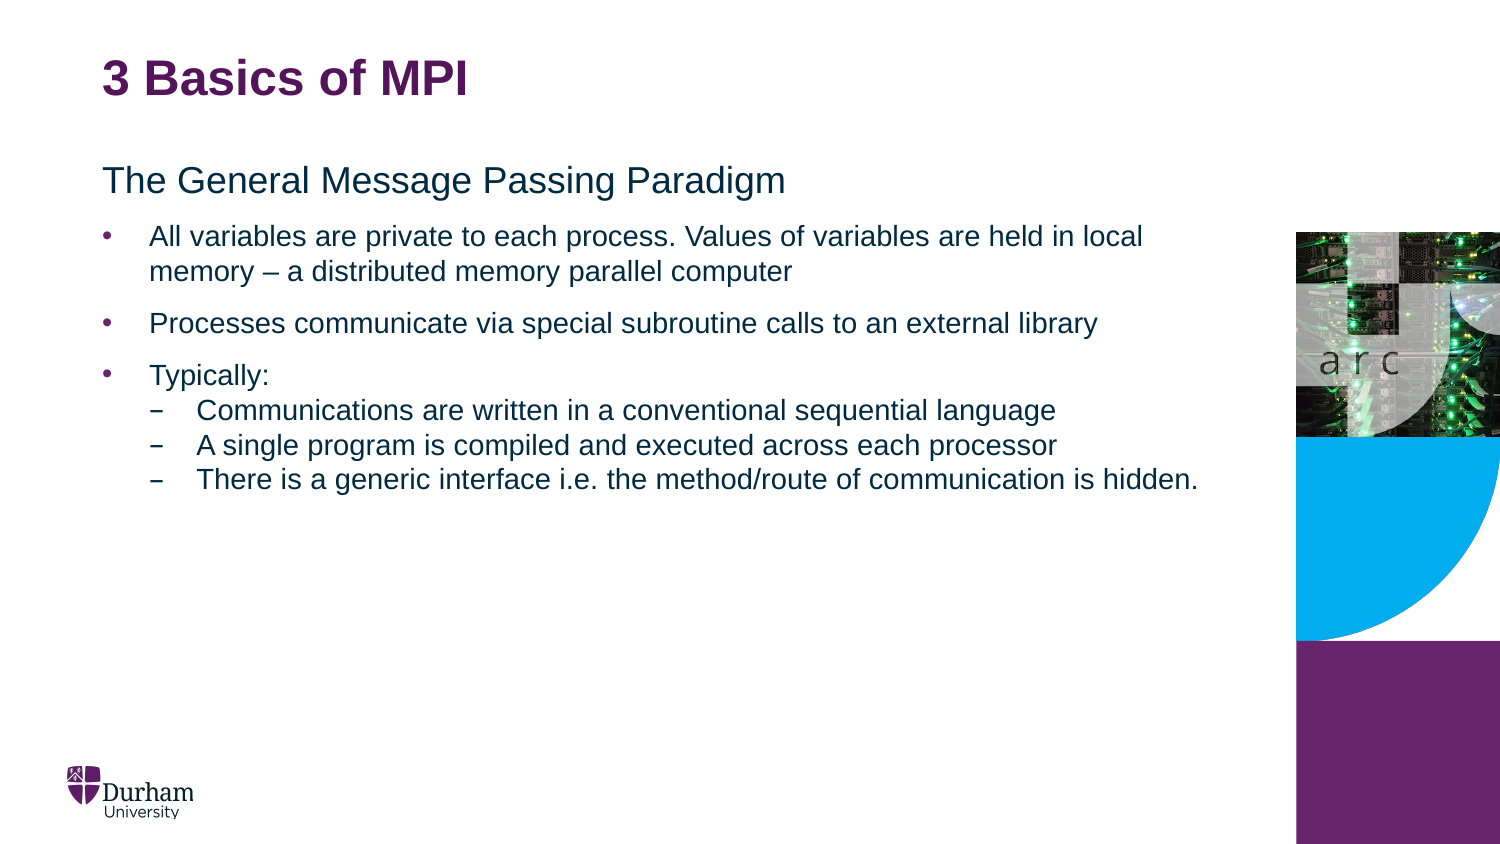

# 3 Basics of MPI
The General Message Passing Paradigm
All variables are private to each process. Values of variables are held in local memory – a distributed memory parallel computer
Processes communicate via special subroutine calls to an external library
Typically:
Communications are written in a conventional sequential language
A single program is compiled and executed across each processor
There is a generic interface i.e. the method/route of communication is hidden.